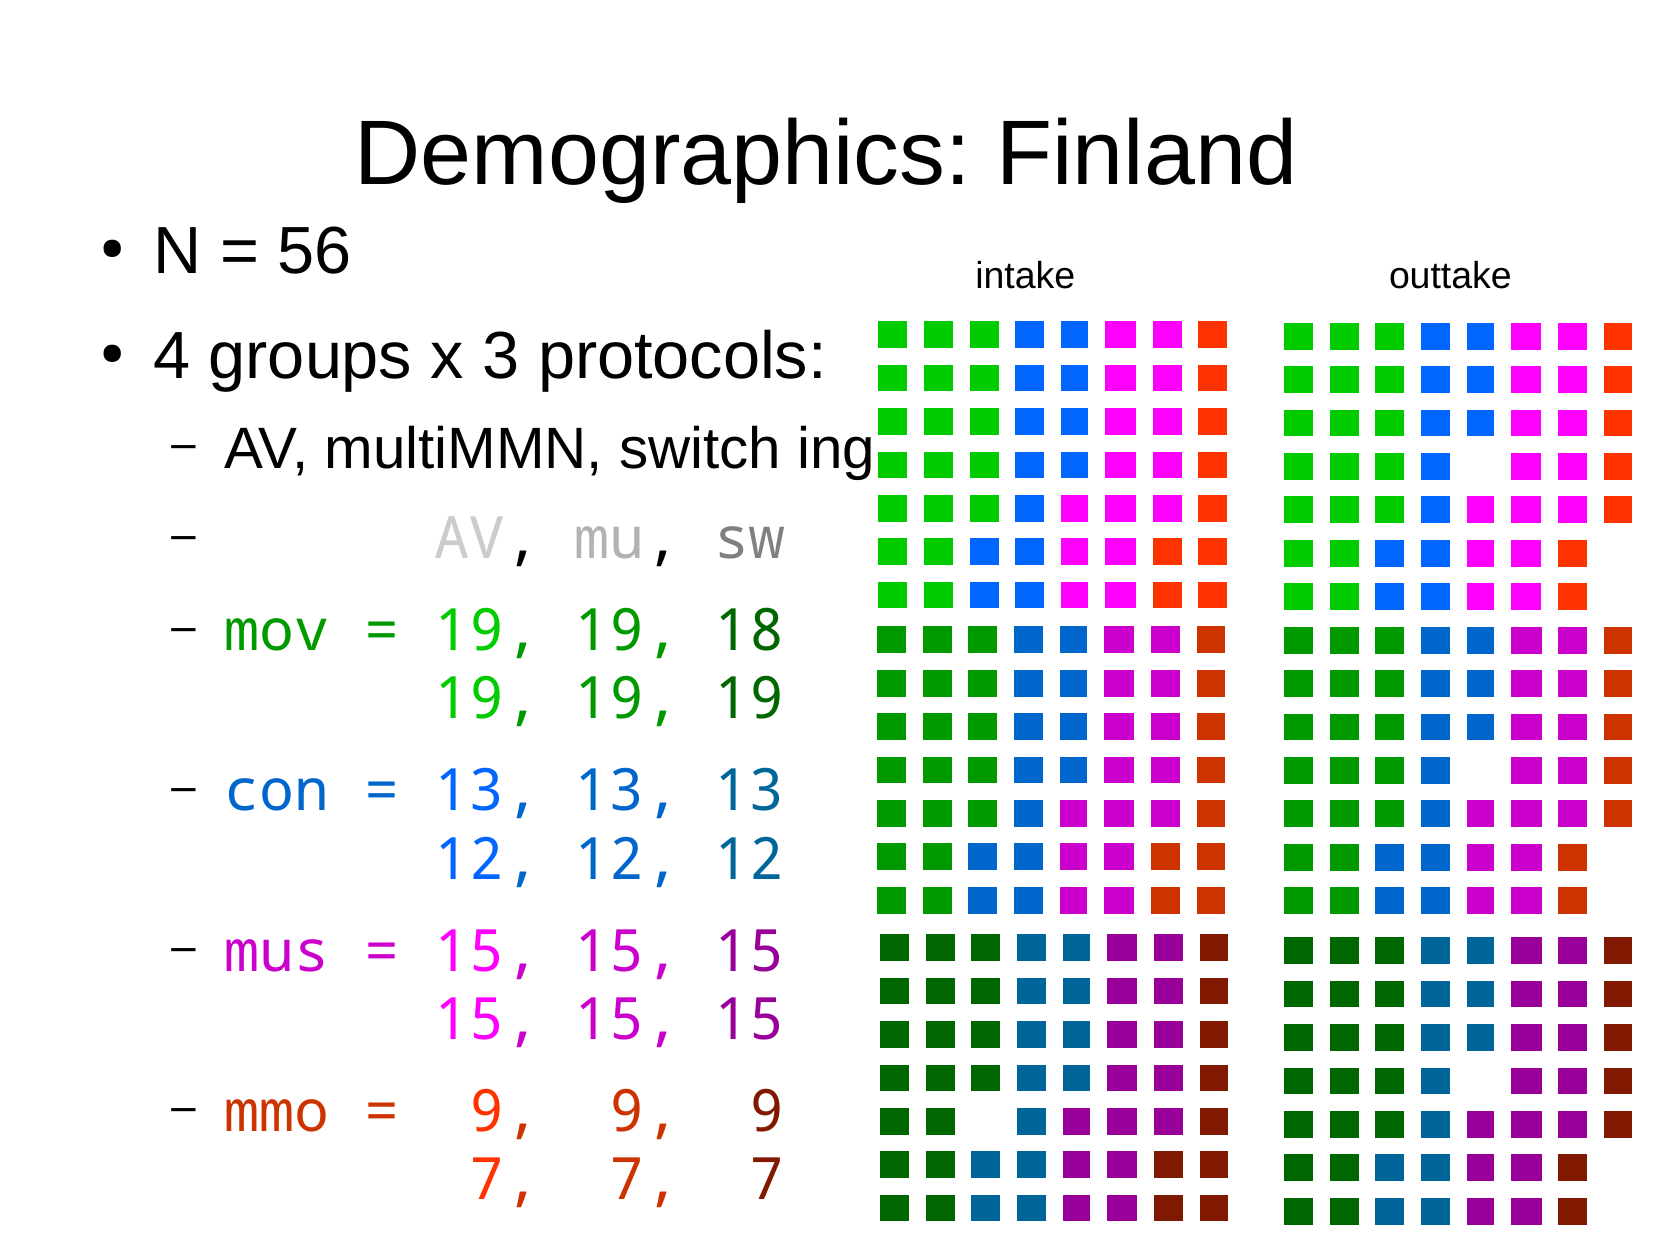

# Demographics: Finland
N = 56
4 groups x 3 protocols:
AV, multiMMN, switch ing
 AV, mu, sw
mov = 19, 19, 18
 19, 19, 19
con = 13, 13, 13
 12, 12, 12
mus = 15, 15, 15
 15, 15, 15
mmo = 9, 9, 9
 7, 7, 7
intake outtake
| - | | | | | | | |
| --- | --- | --- | --- | --- | --- | --- | --- |
| | | | | | | | |
| | | | | | | | |
| | | | | | | | |
| | | | | | | | |
| | | | | | | | |
| | | | | | | | |
| - | | | | | | | |
| --- | --- | --- | --- | --- | --- | --- | --- |
| | | | | | | | |
| | | | | | | | |
| | | | | | | | |
| | | | | | | | |
| | | | | | | | |
| | | | | | | | |
| - | | | | | | | |
| --- | --- | --- | --- | --- | --- | --- | --- |
| | | | | | | | |
| | | | | | | | |
| | | | | | | | |
| | | | | | | | |
| | | | | | | | |
| | | | | | | | |
| - | | | | | | | |
| --- | --- | --- | --- | --- | --- | --- | --- |
| | | | | | | | |
| | | | | | | | |
| | | | | | | | |
| | | | | | | | |
| | | | | | | | |
| | | | | | | | |
| - | | | | | | | |
| --- | --- | --- | --- | --- | --- | --- | --- |
| | | | | | | | |
| | | | | | | | |
| | | | | | | | |
| | | | | | | | |
| | | | | | | | |
| | | | | | | | |
| - | | | | | | | |
| --- | --- | --- | --- | --- | --- | --- | --- |
| | | | | | | | |
| | | | | | | | |
| | | | | | | | |
| | | | | | | | |
| | | | | | | | |
| | | | | | | | |